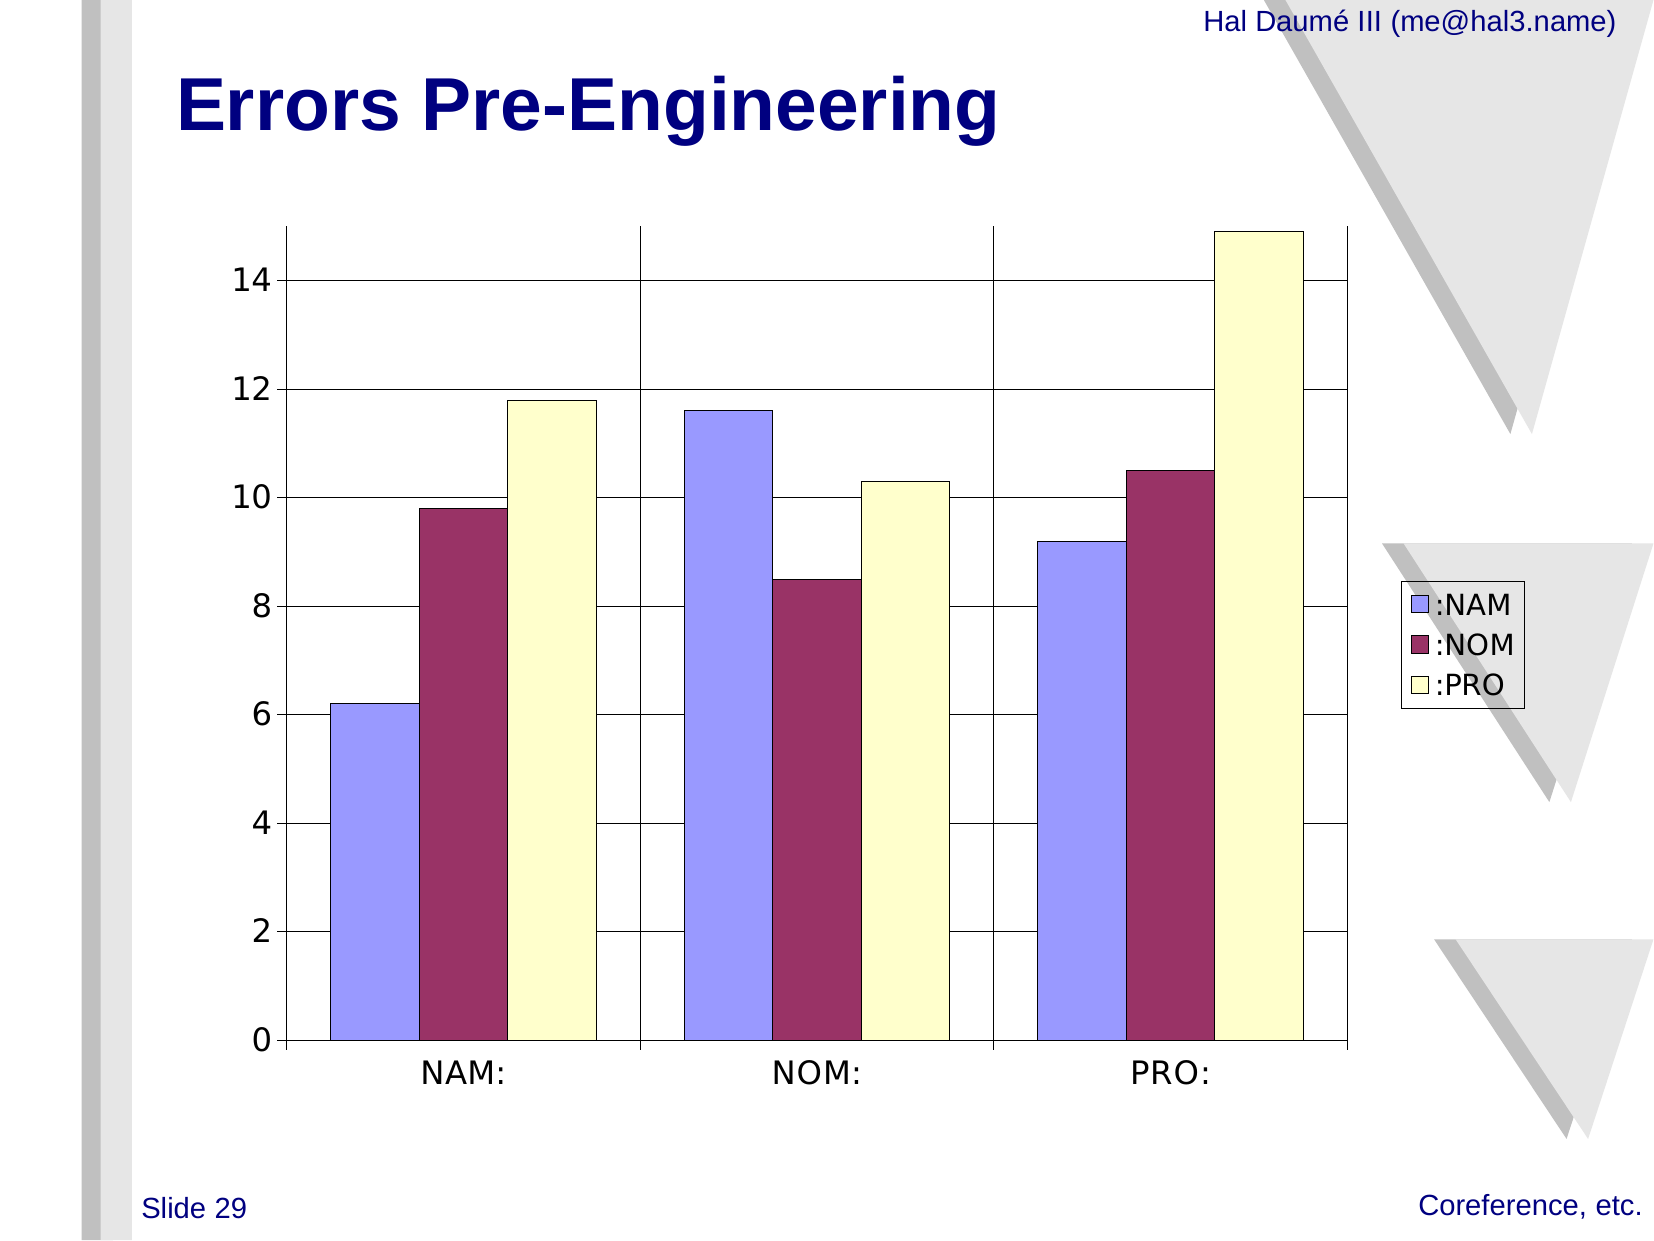

# Errors Pre-Engineering
### Chart
| Category | :NAM | :NOM | :PRO |
|---|---|---|---|
| NAM: | 6.2 | 9.8 | 11.8 |
| NOM: | 11.6 | 8.5 | 10.3 |
| PRO: | 9.2 | 10.5 | 14.9 |